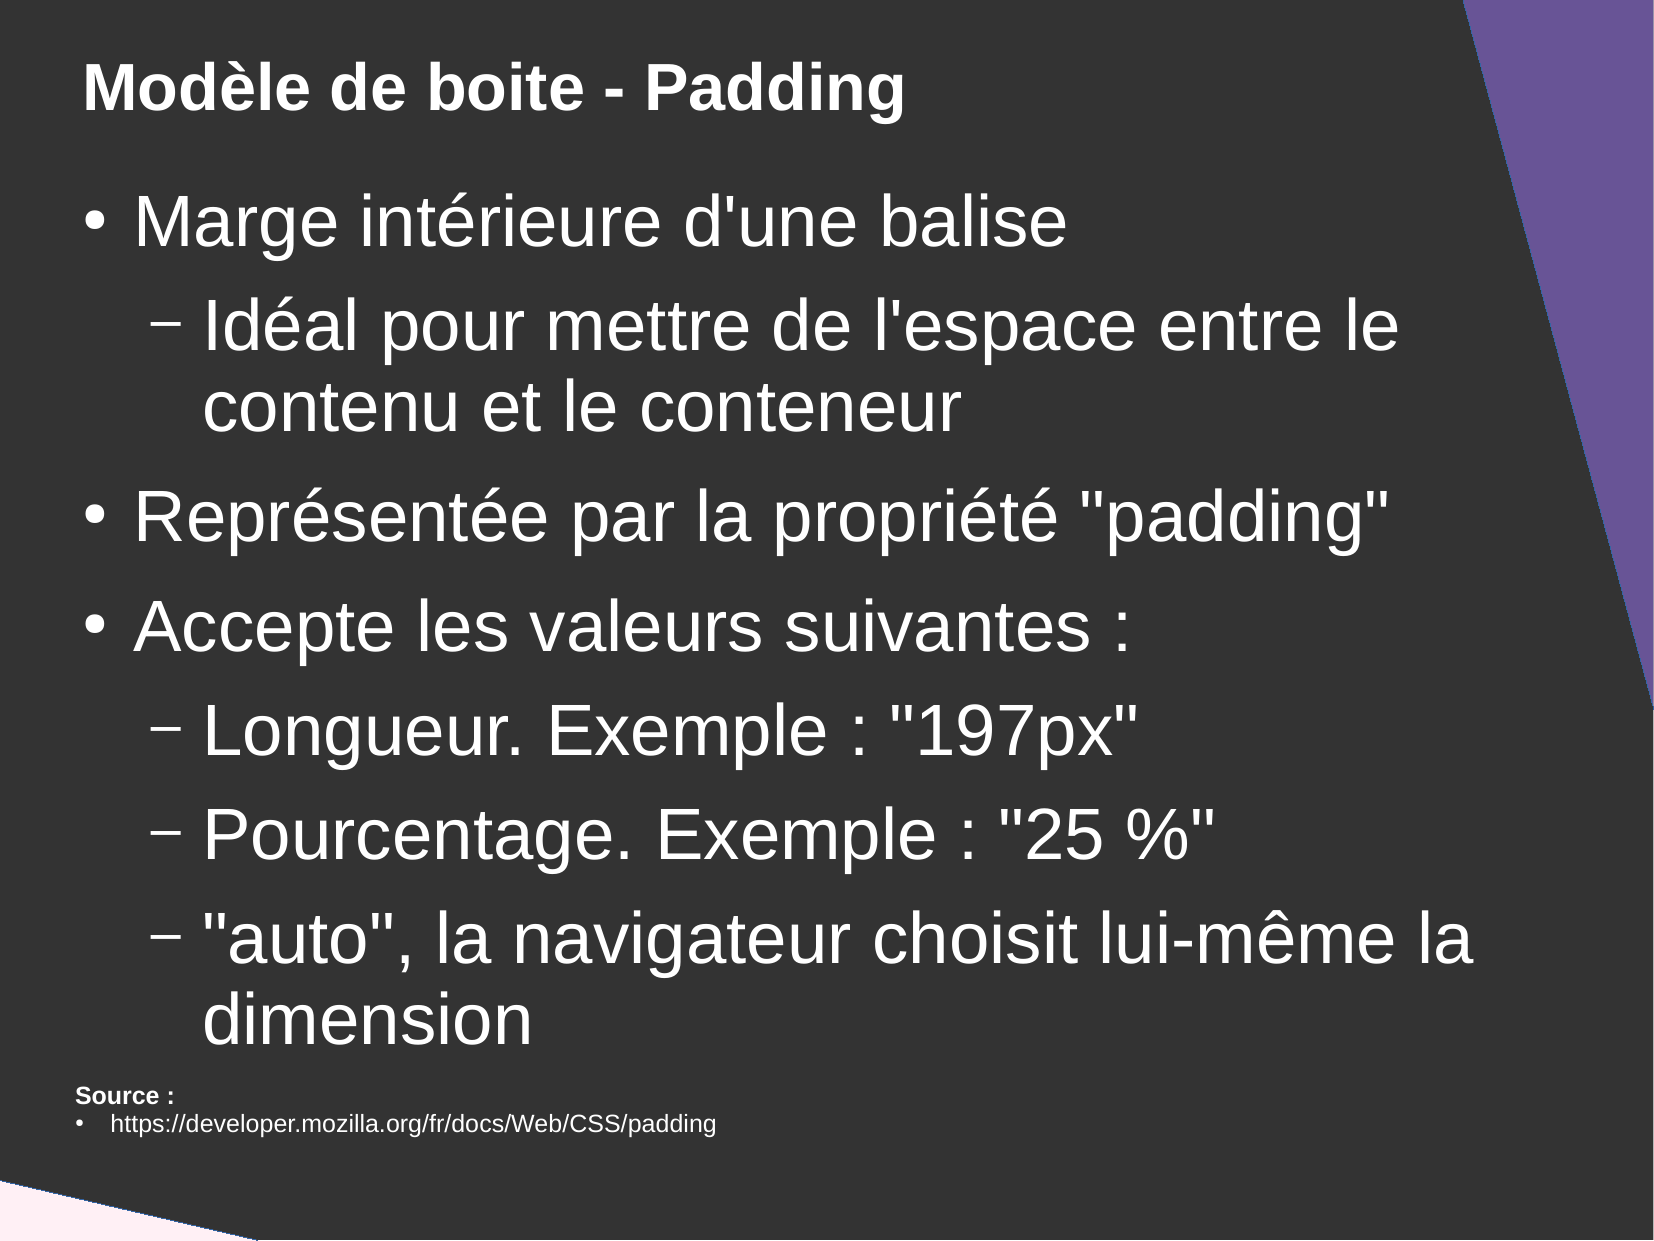

# Modèle de boite - Padding
Marge intérieure d'une balise
Idéal pour mettre de l'espace entre le contenu et le conteneur
Représentée par la propriété "padding"
Accepte les valeurs suivantes :
Longueur. Exemple : "197px"
Pourcentage. Exemple : "25 %"
"auto", la navigateur choisit lui-même la dimension
Source :
https://developer.mozilla.org/fr/docs/Web/CSS/padding